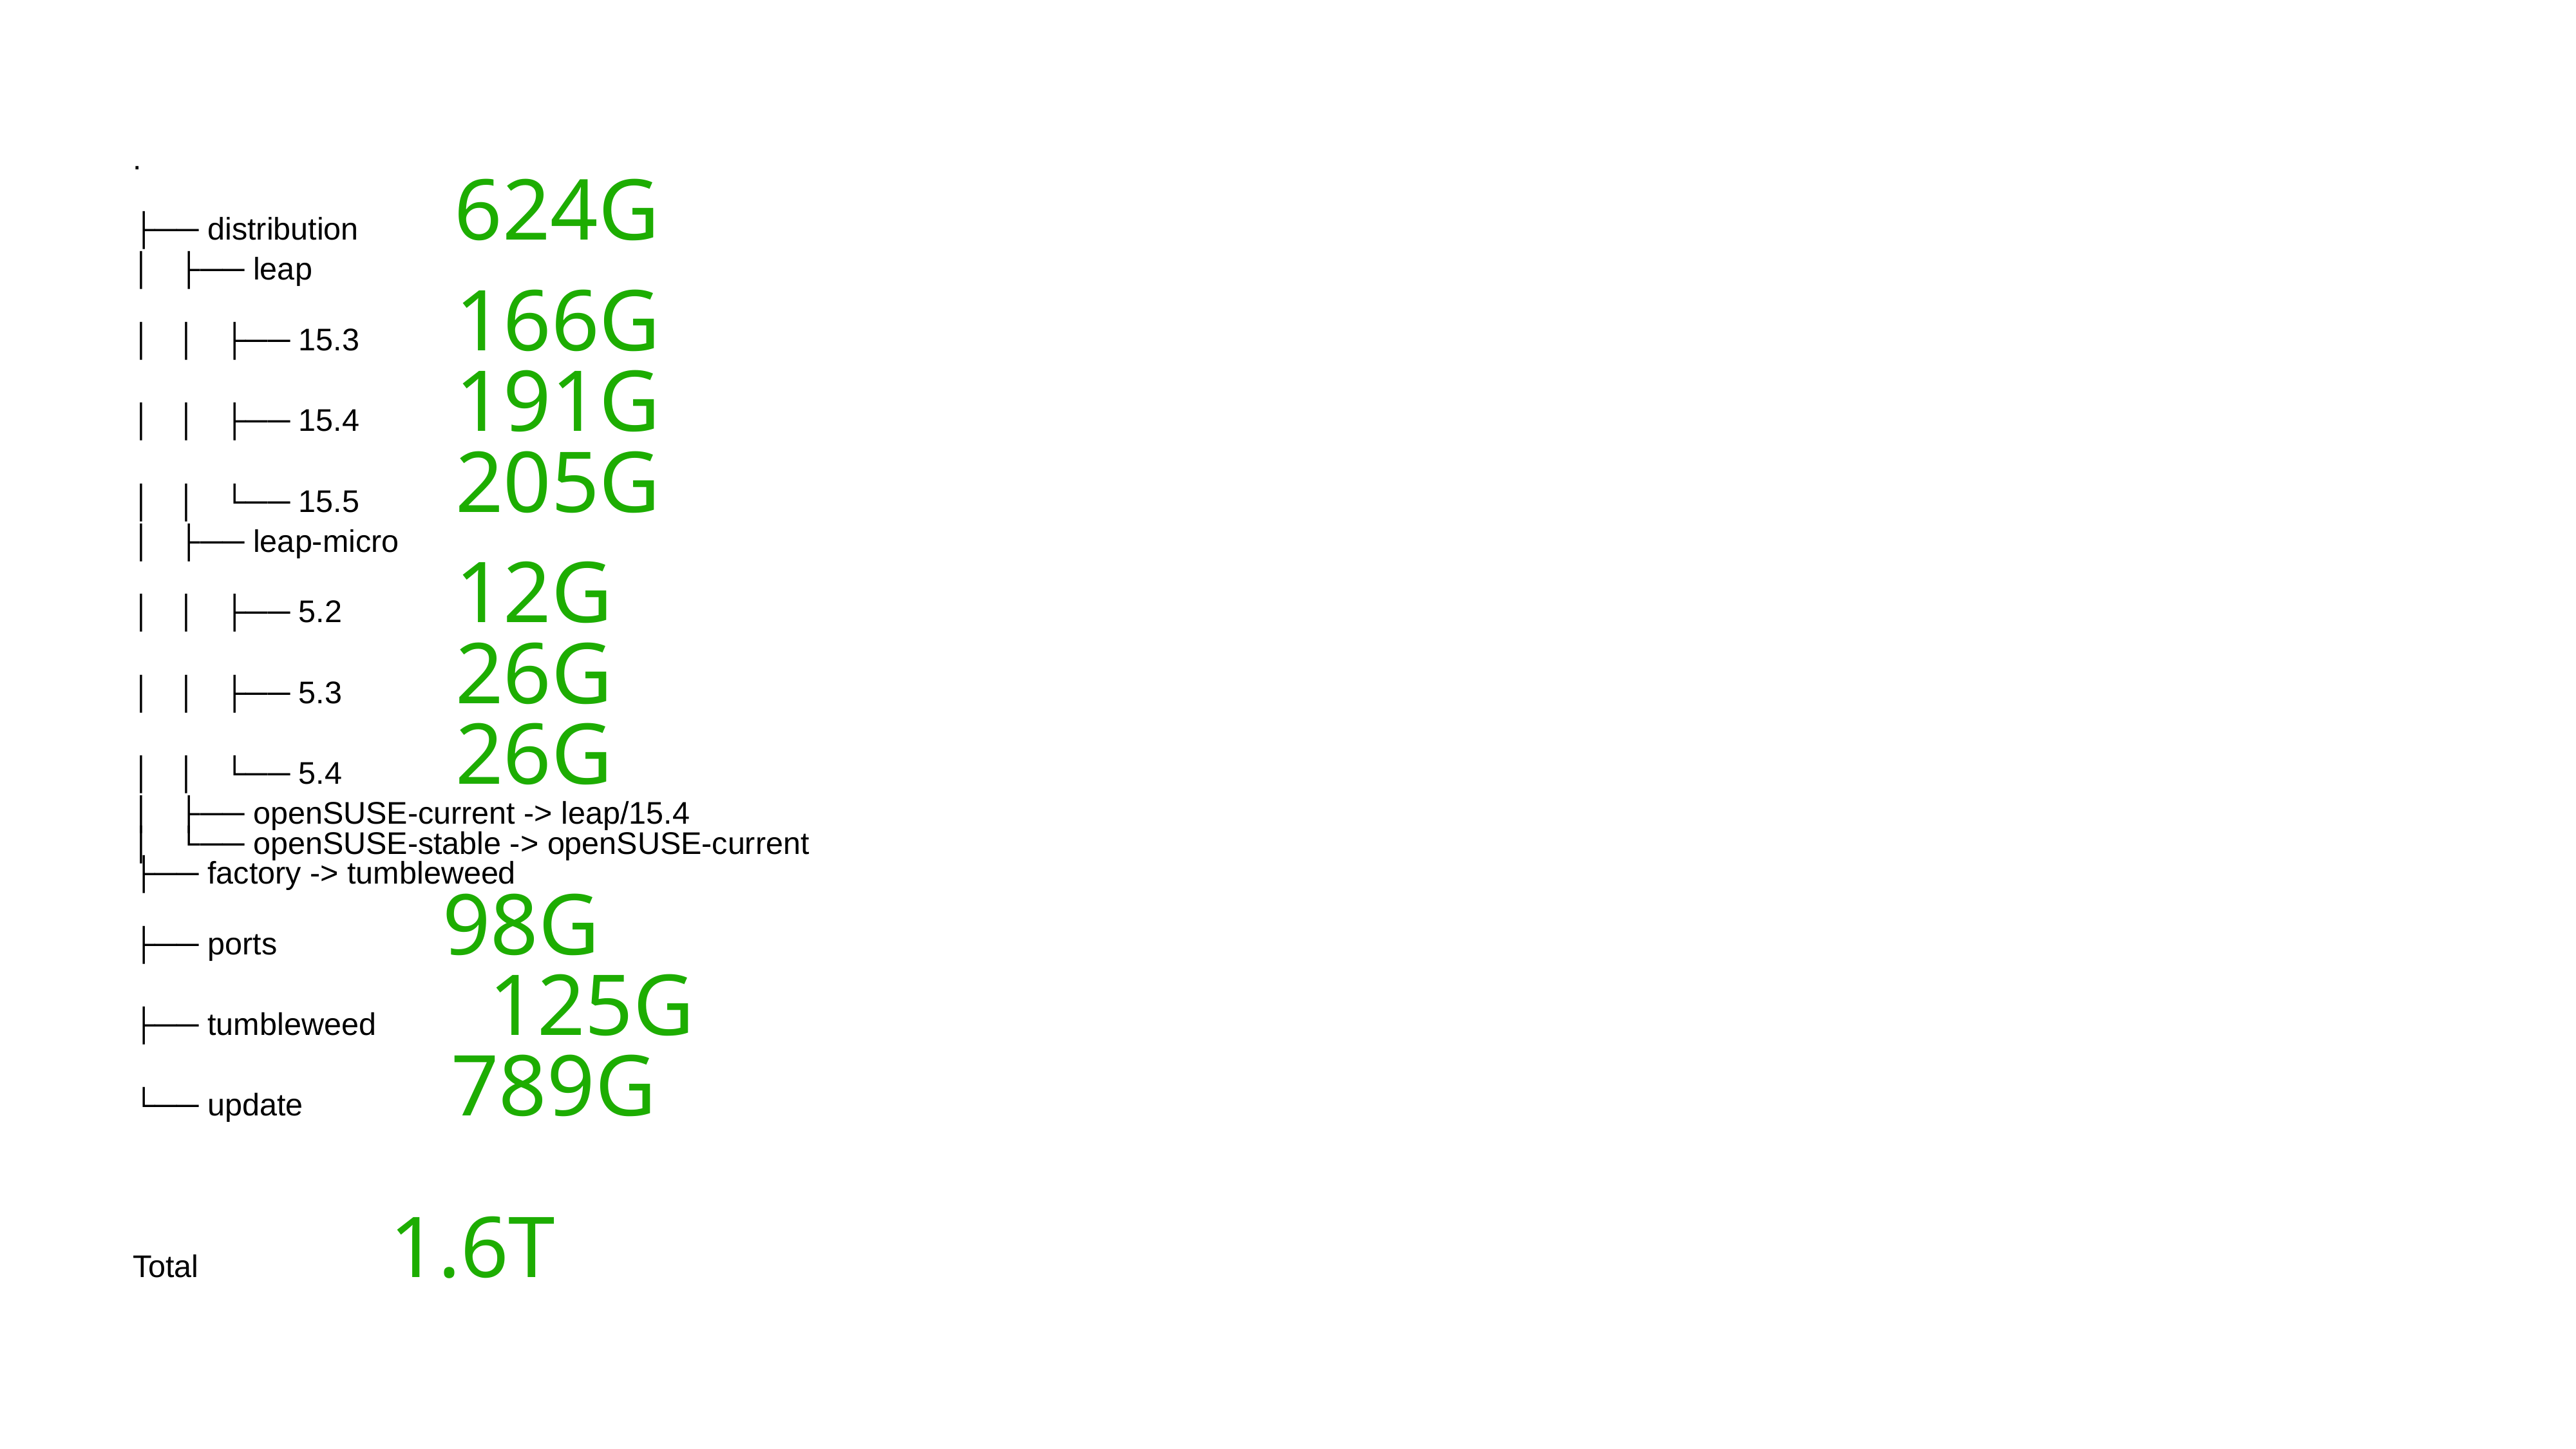

# .
├── distribution 624G
│ ├── leap
│ │ ├── 15.3 166G
│ │ ├── 15.4 191G
│ │ └── 15.5 205G
│ ├── leap-micro
│ │ ├── 5.2 12G
│ │ ├── 5.3 26G
│ │ └── 5.4 26G
│ ├── openSUSE-current -> leap/15.4
│ └── openSUSE-stable -> openSUSE-current
├── factory -> tumbleweed
├── ports 98G
├── tumbleweed 125G
└── update 789G
Total 1.6T